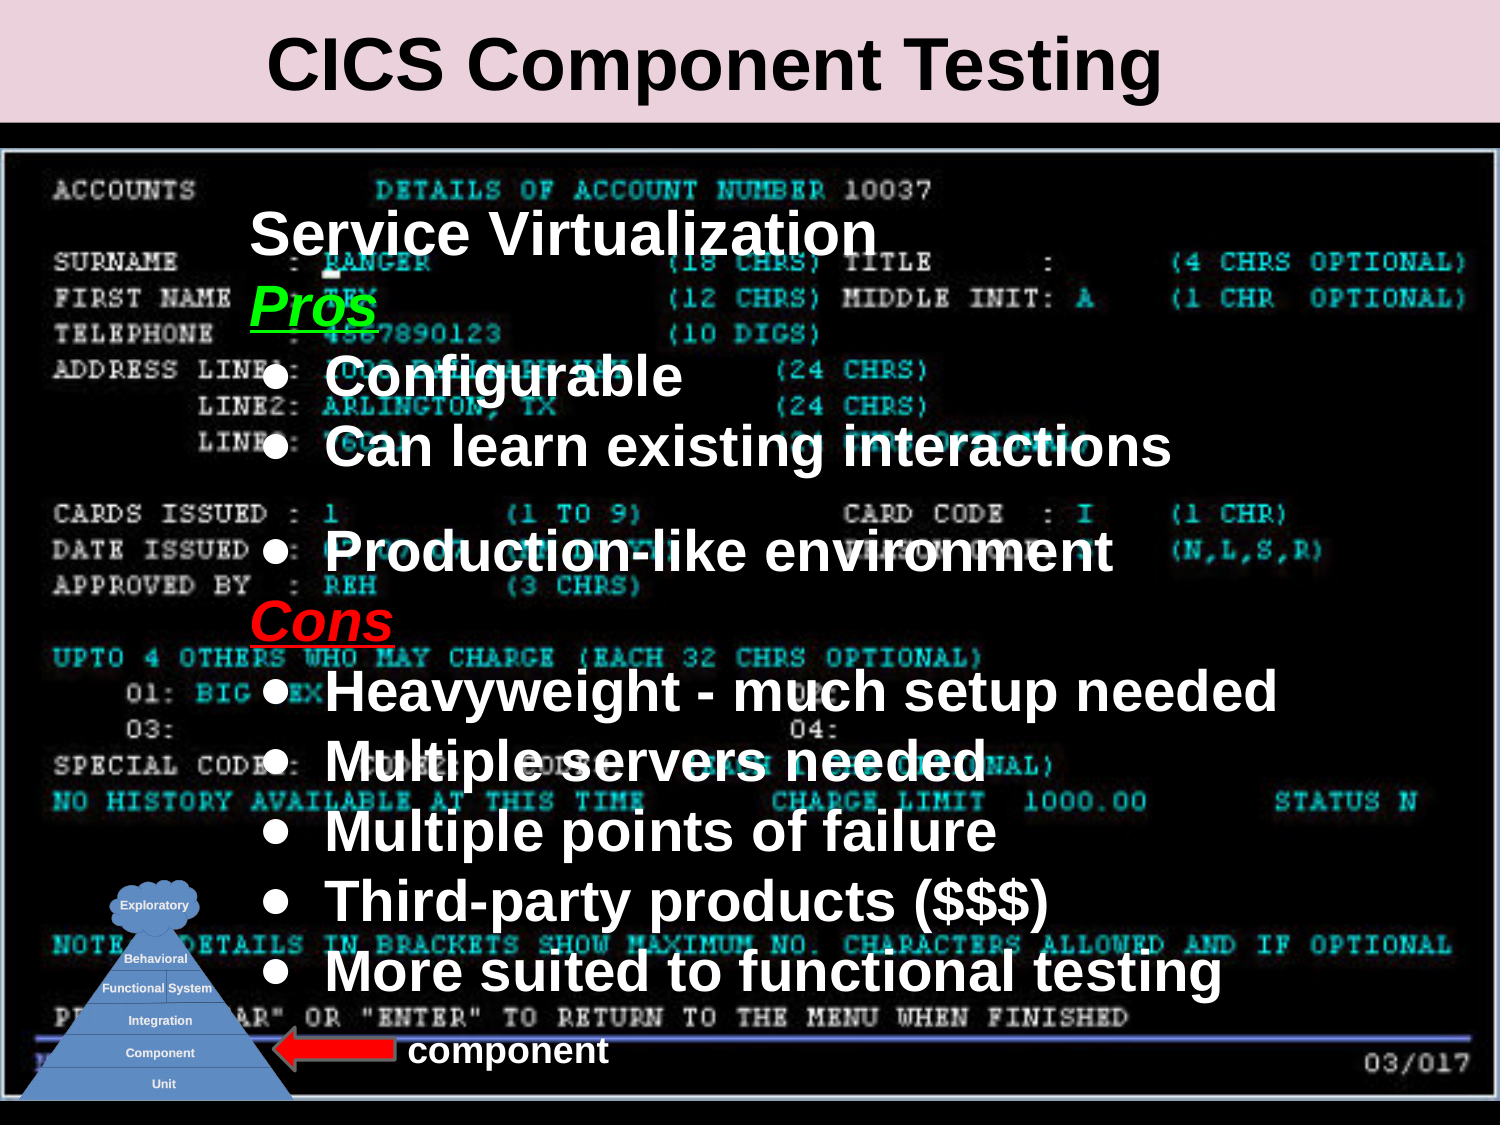

CICS Component Testing
Service Virtualization
Pros
Configurable
Can learn existing interactions
Production-like environment
Cons
Heavyweight - much setup needed
Multiple servers needed
Multiple points of failure
Third-party products ($$$)
More suited to functional testing
component